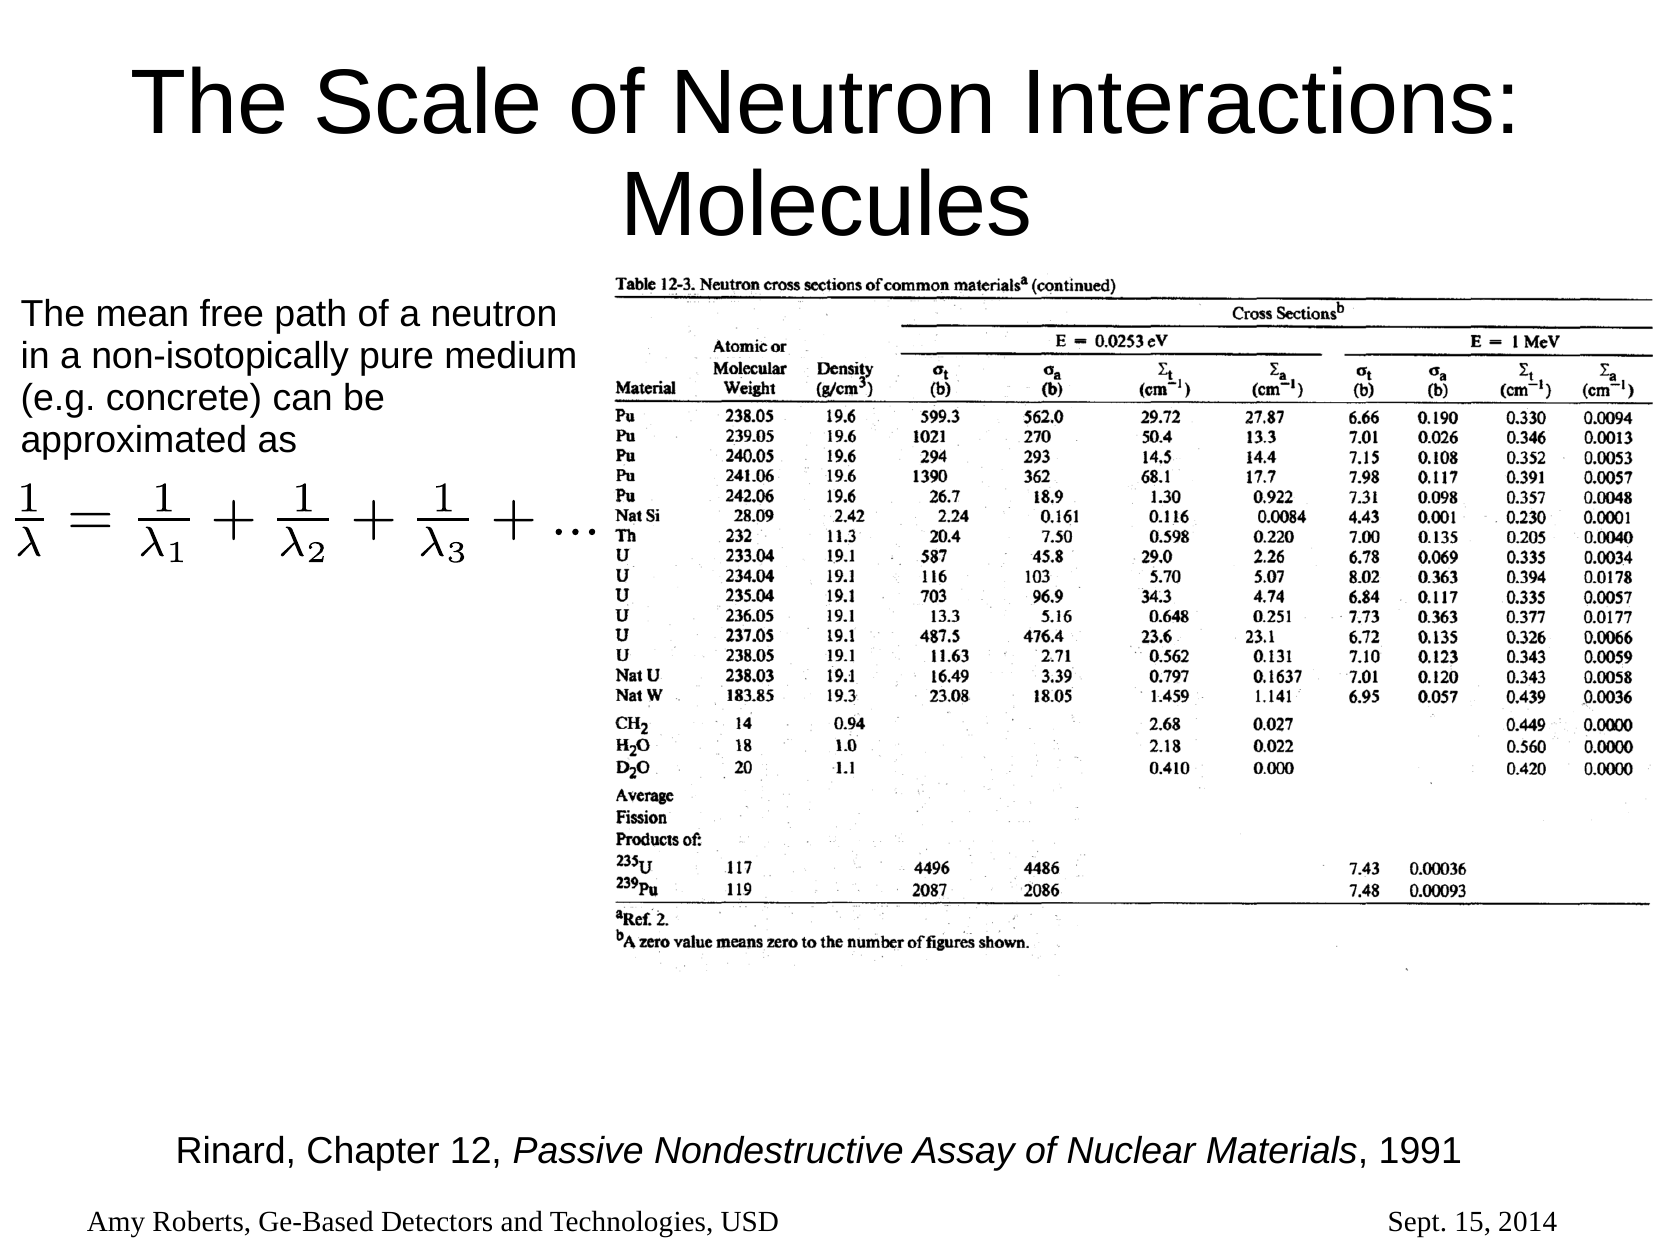

# The Scale of Neutron Interactions: Molecules
The mean free path of a neutron in a non-isotopically pure medium (e.g. concrete) can be approximated as
Rinard, Chapter 12, Passive Nondestructive Assay of Nuclear Materials, 1991